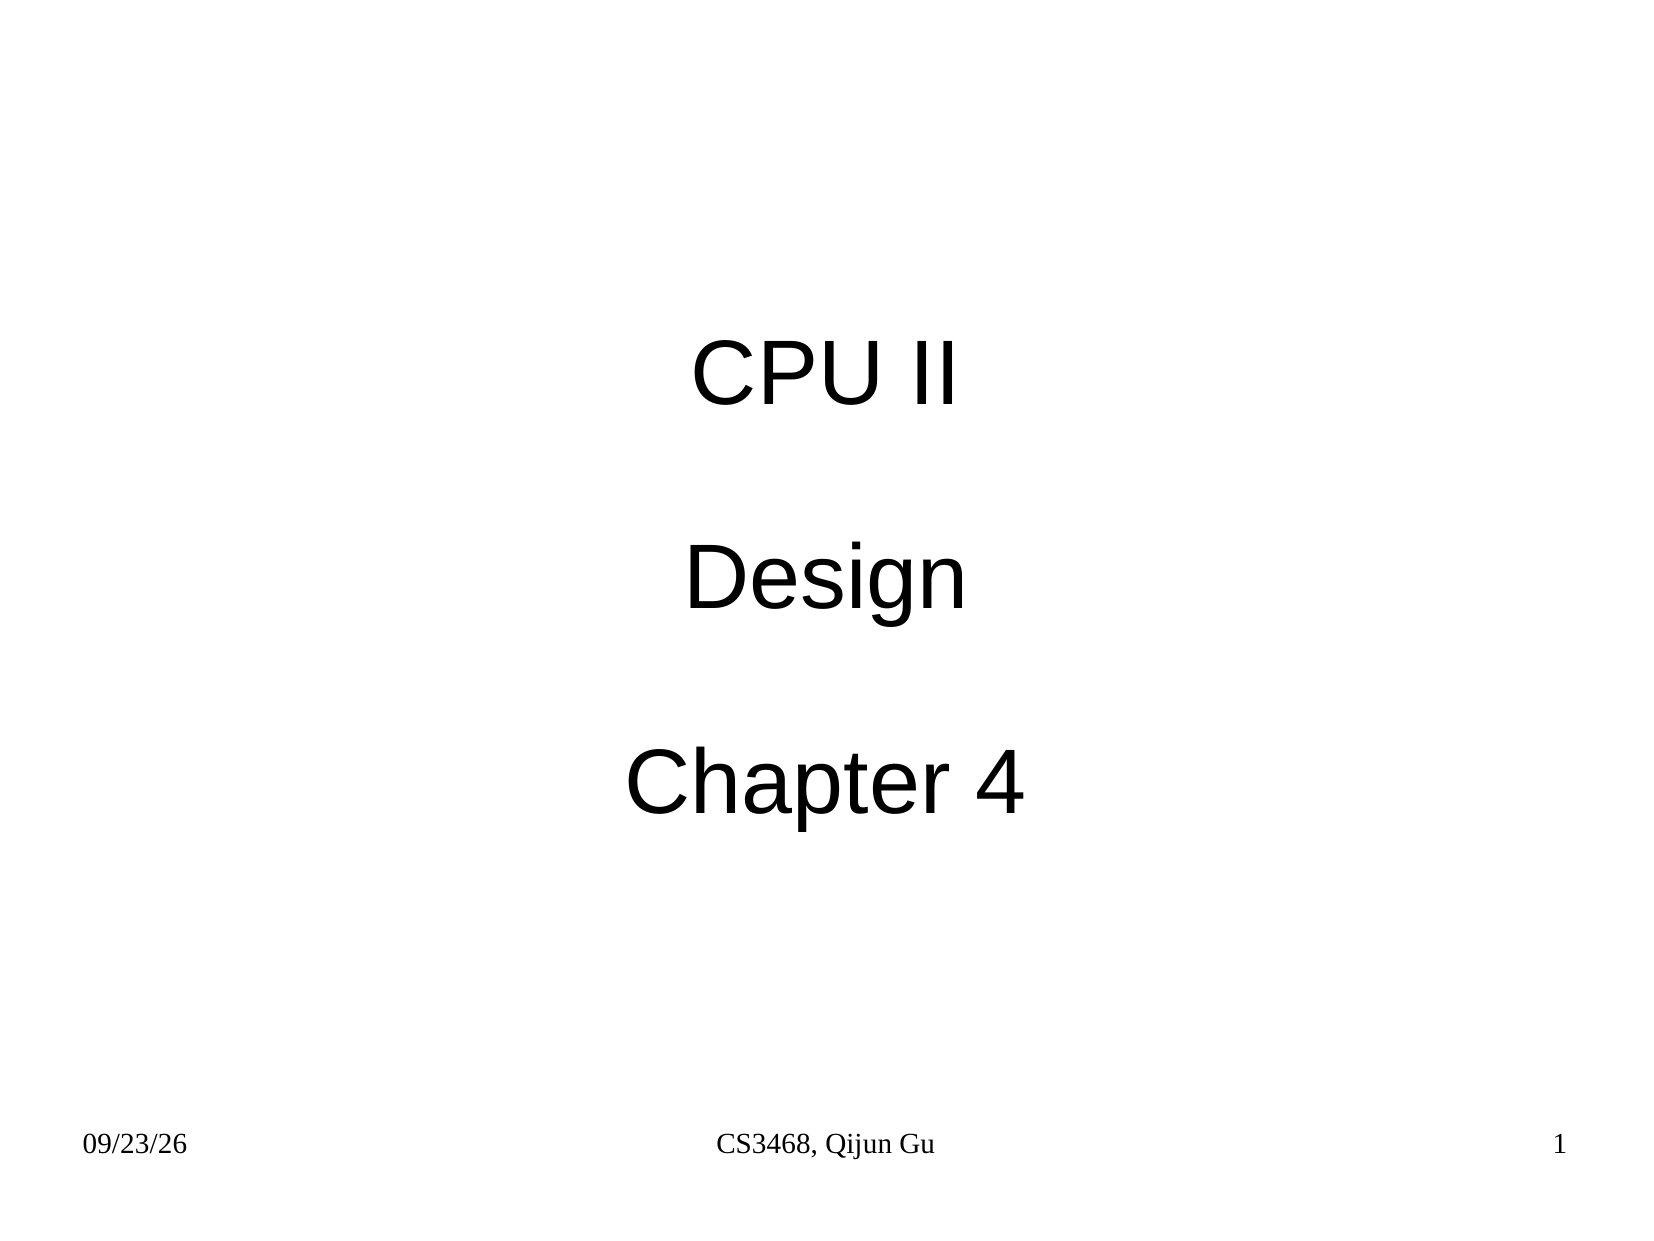

CPU II
Design
Chapter 4
CS3468, Qijun Gu
1